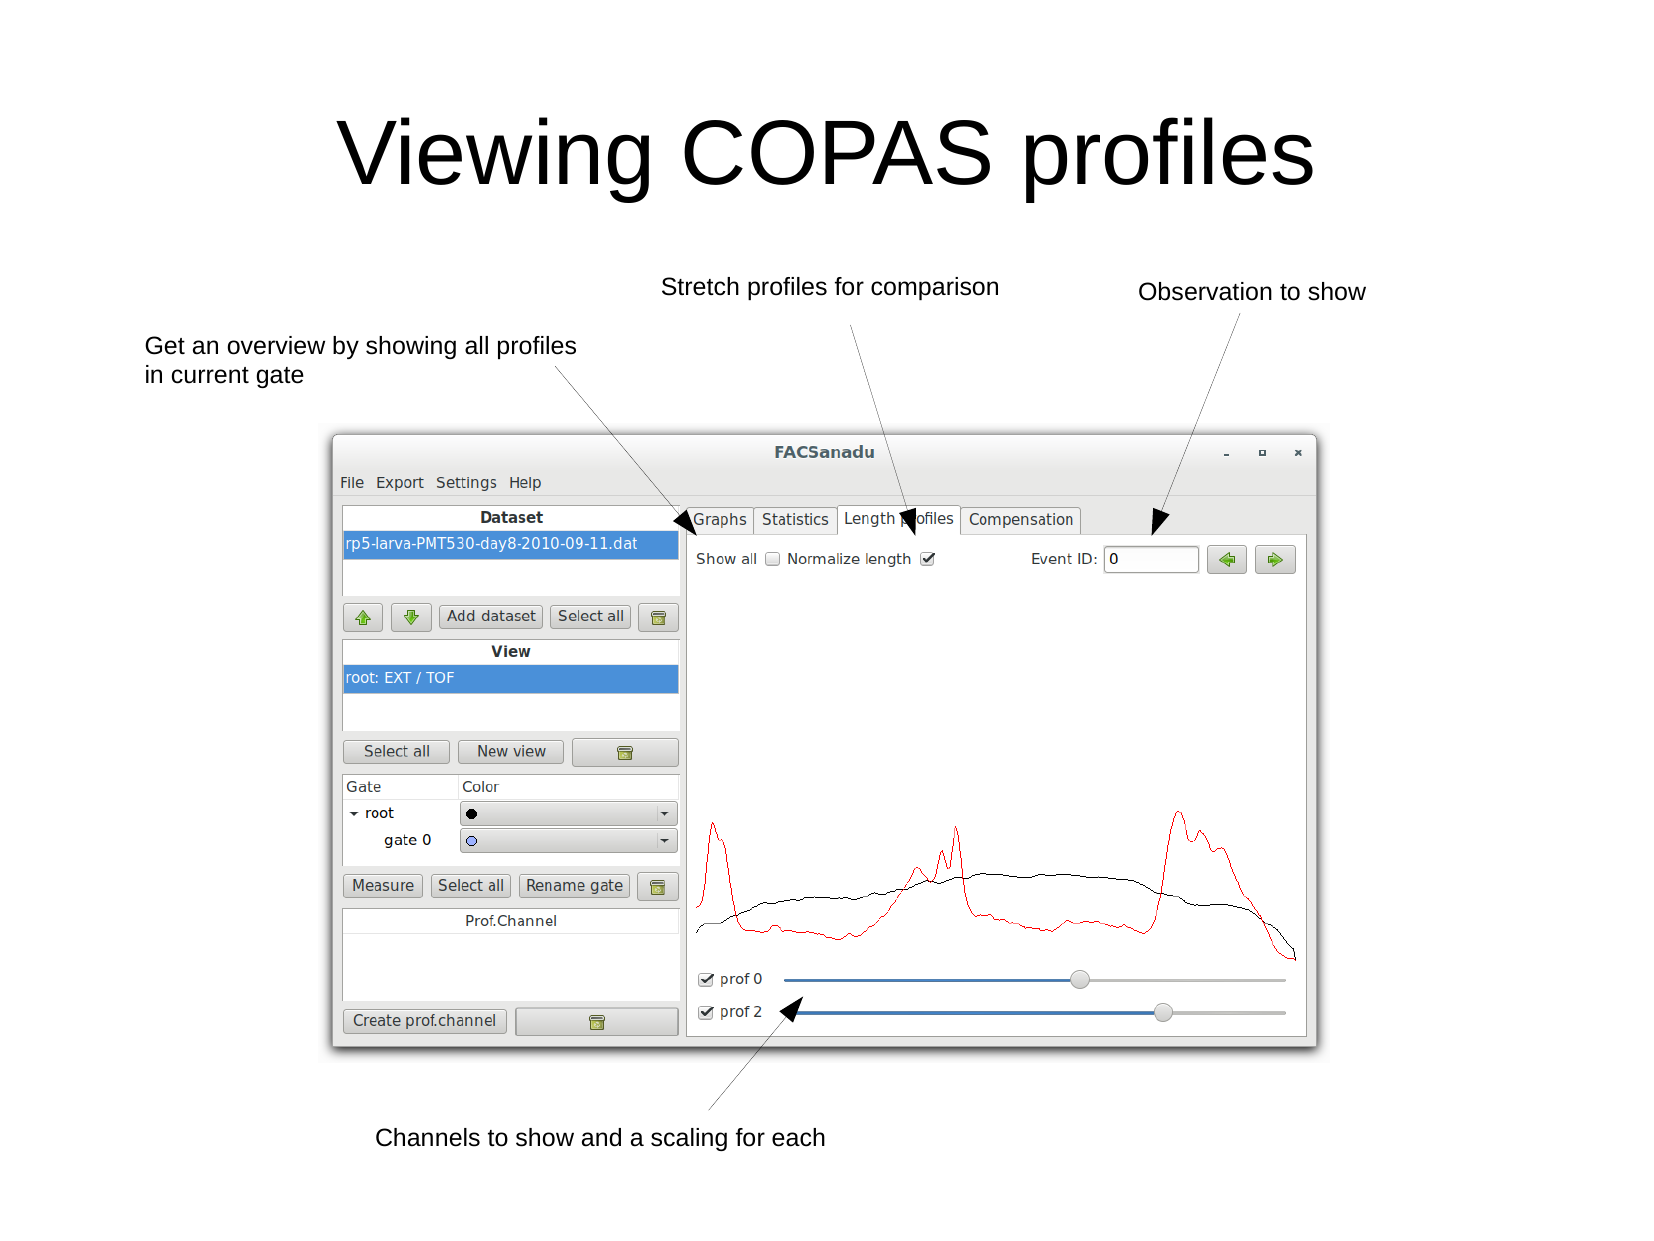

# Viewing COPAS profiles
Stretch profiles for comparison
Observation to show
Get an overview by showing all profiles
in current gate
Channels to show and a scaling for each